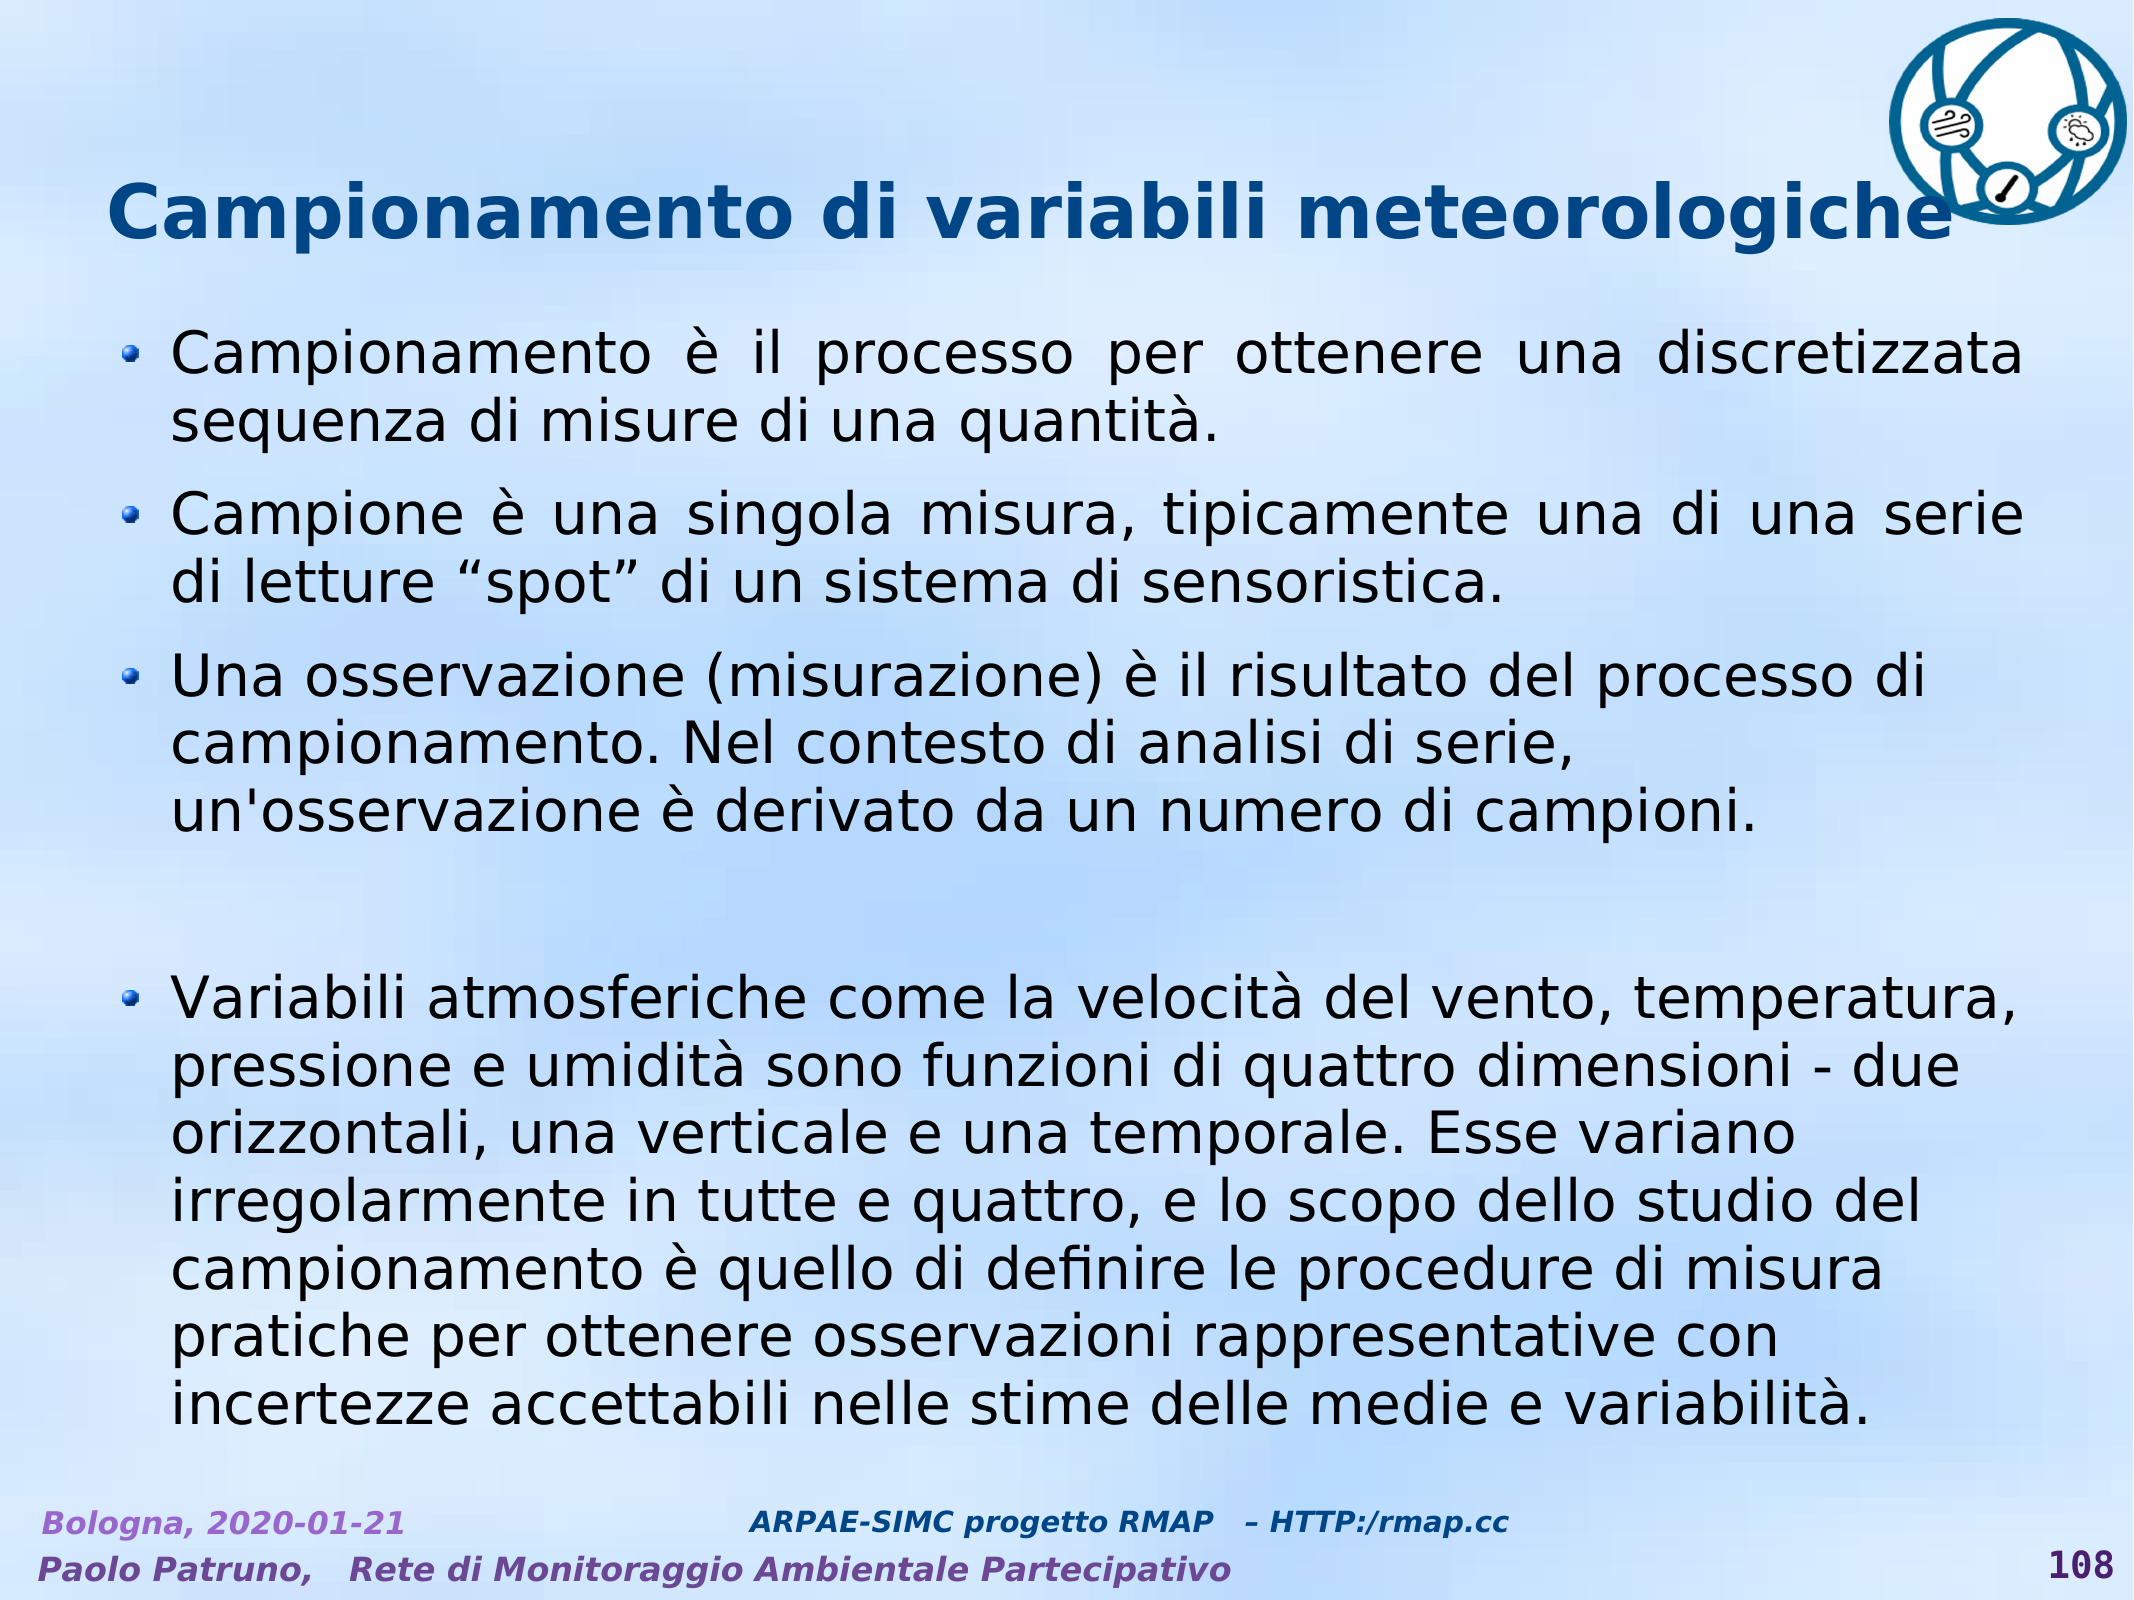

# Campionamento di variabili meteorologiche
Campionamento è il processo per ottenere una discretizzata sequenza di misure di una quantità.
Campione è una singola misura, tipicamente una di una serie di letture “spot” di un sistema di sensoristica.
Una osservazione (misurazione) è il risultato del processo di campionamento. Nel contesto di analisi di serie, un'osservazione è derivato da un numero di campioni.
Variabili atmosferiche come la velocità del vento, temperatura, pressione e umidità sono funzioni di quattro dimensioni - due orizzontali, una verticale e una temporale. Esse variano irregolarmente in tutte e quattro, e lo scopo dello studio del campionamento è quello di definire le procedure di misura pratiche per ottenere osservazioni rappresentative con incertezze accettabili nelle stime delle medie e variabilità.